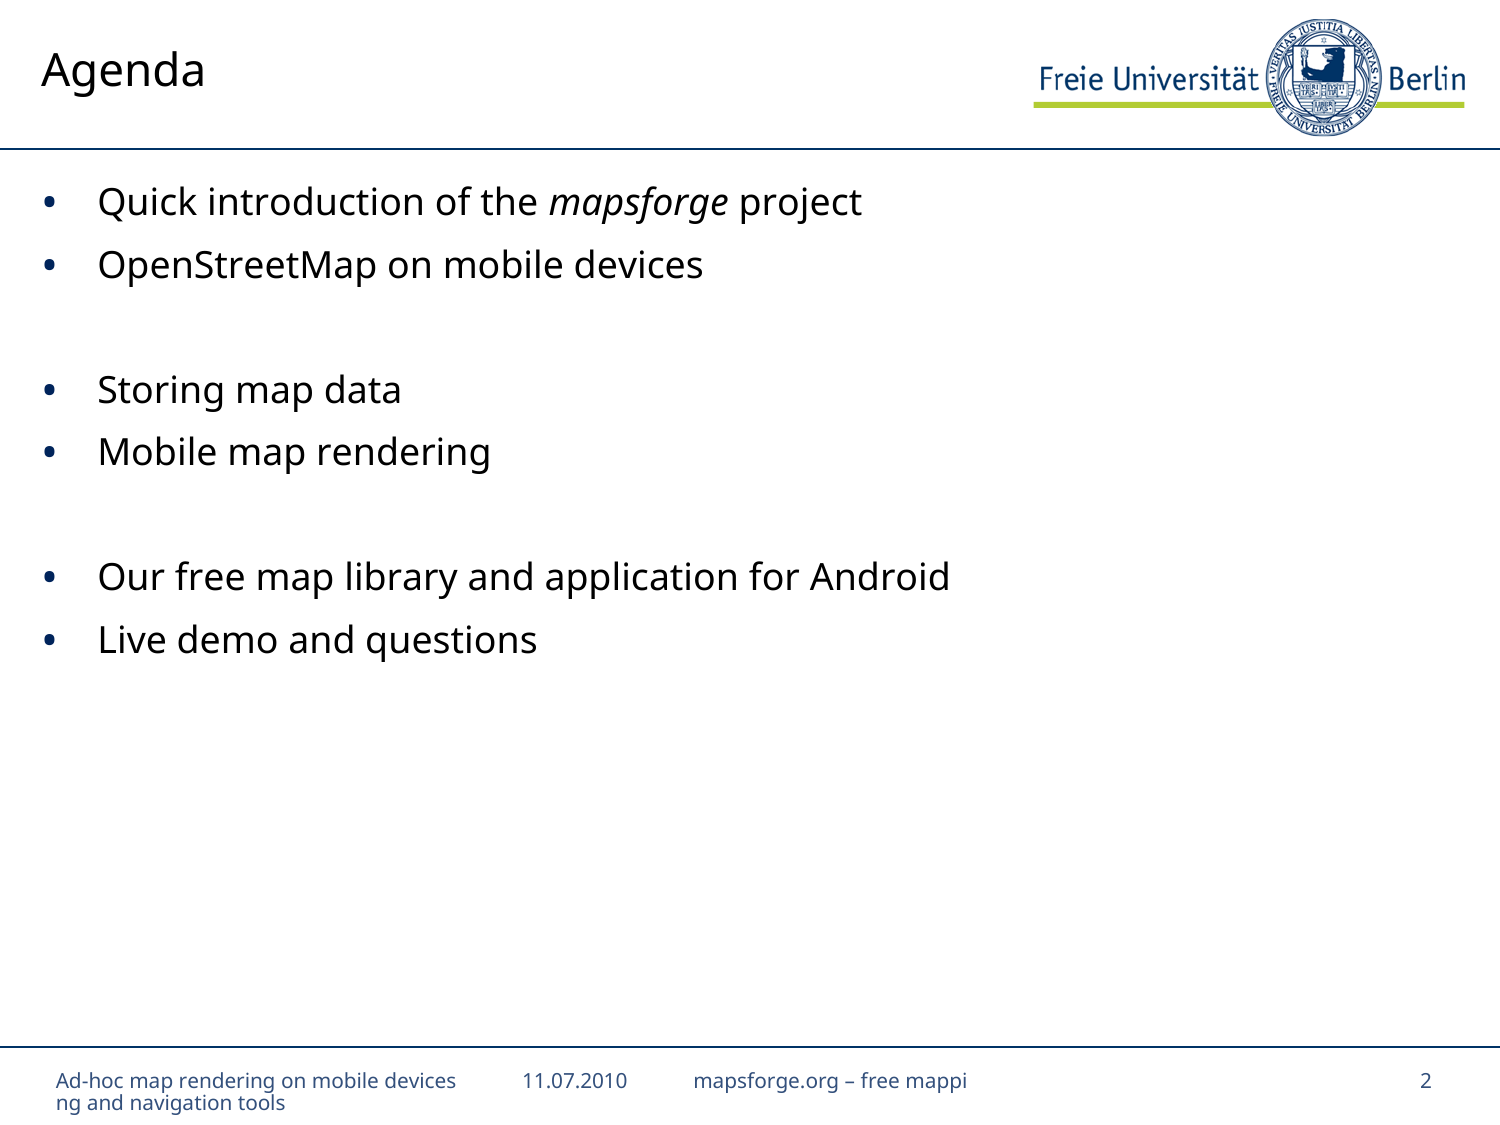

# Agenda
Quick introduction of the mapsforge project
OpenStreetMap on mobile devices
Storing map data
Mobile map rendering
Our free map library and application for Android
Live demo and questions
Ad-hoc map rendering on mobile devices 11.07.2010 mapsforge.org – free mapping and navigation tools
2